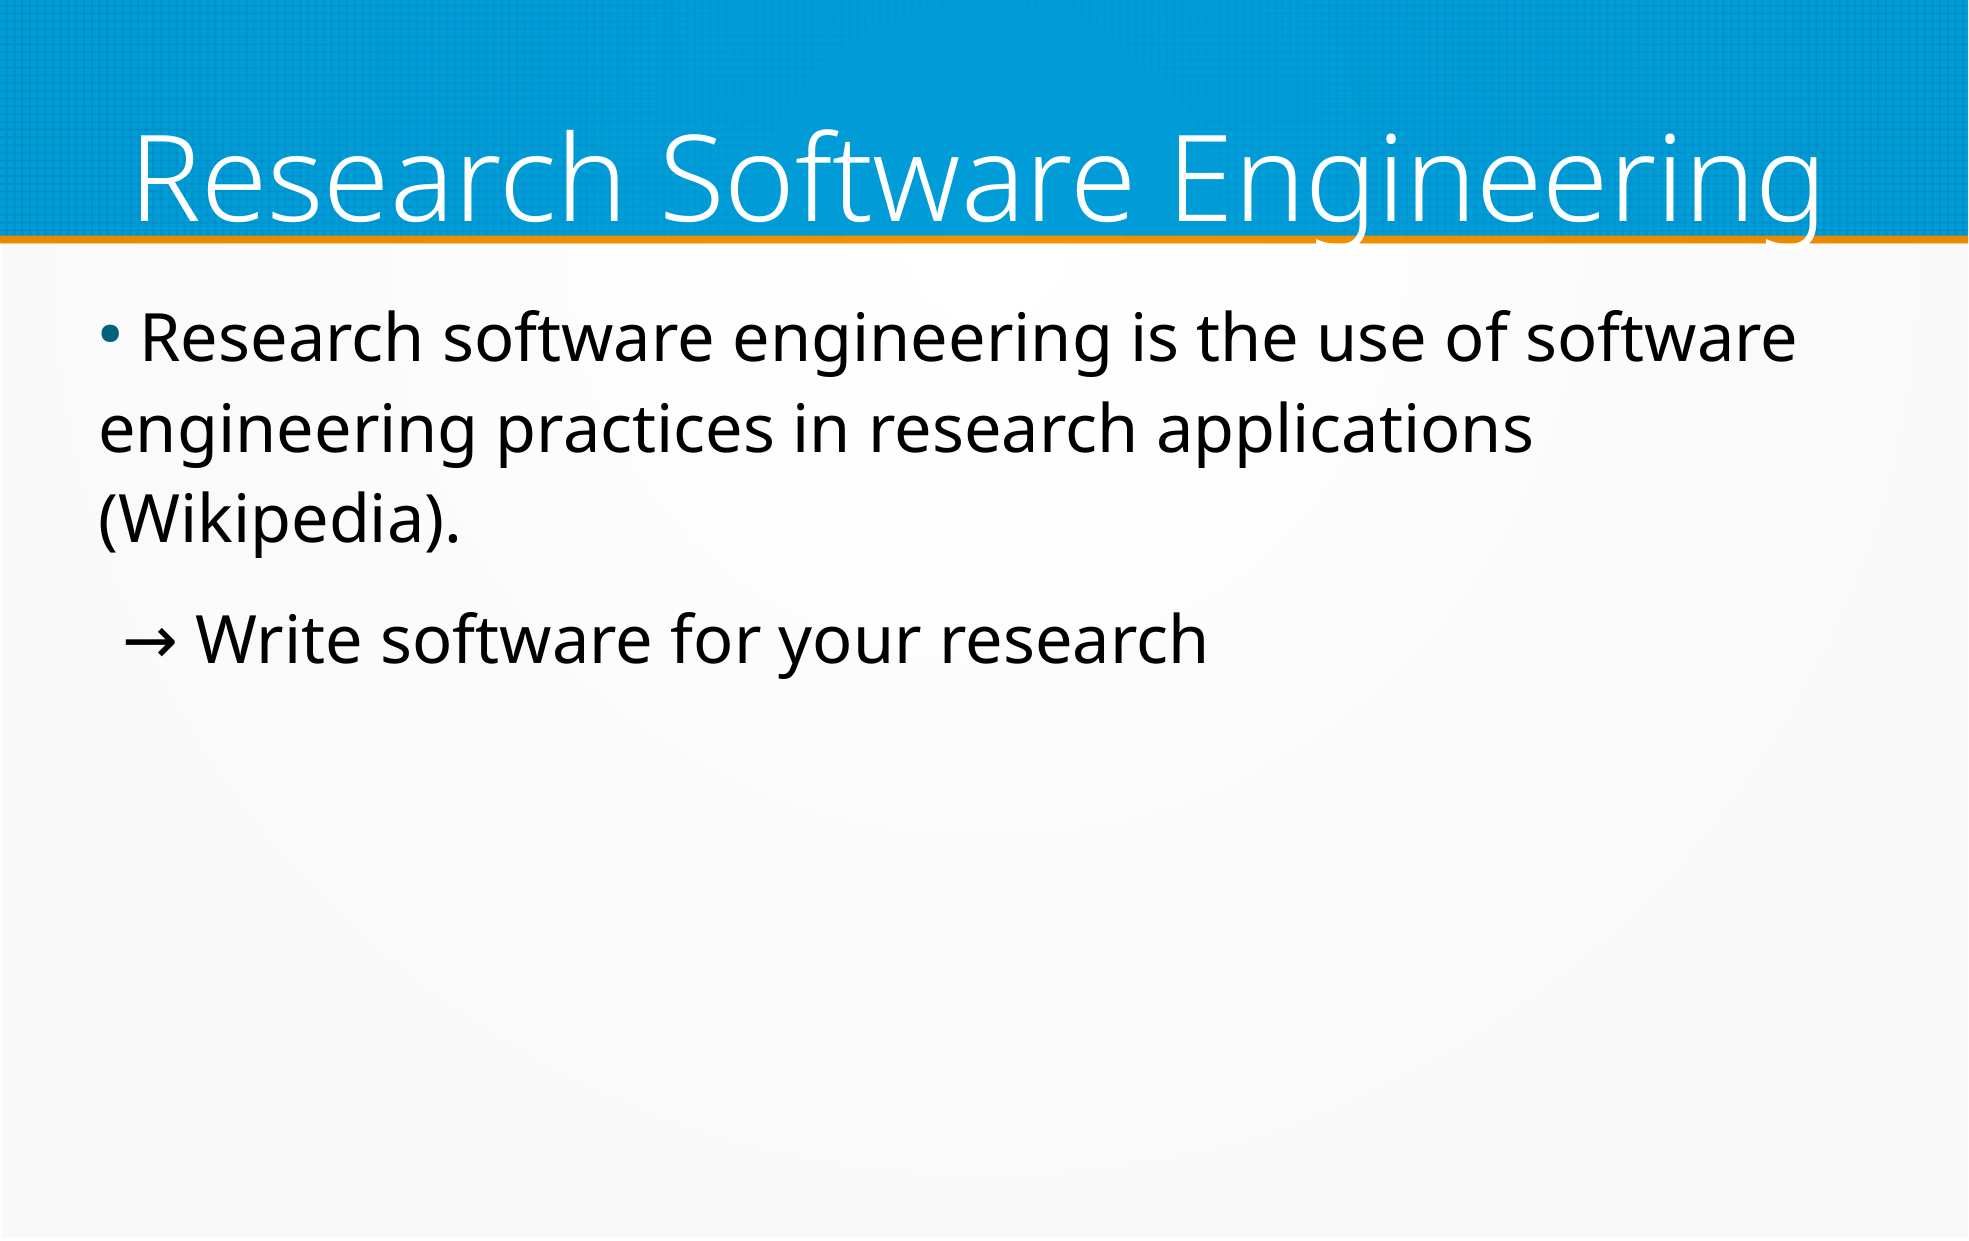

# Research Software Engineering
 Research software engineering is the use of software engineering practices in research applications (Wikipedia).
→ Write software for your research